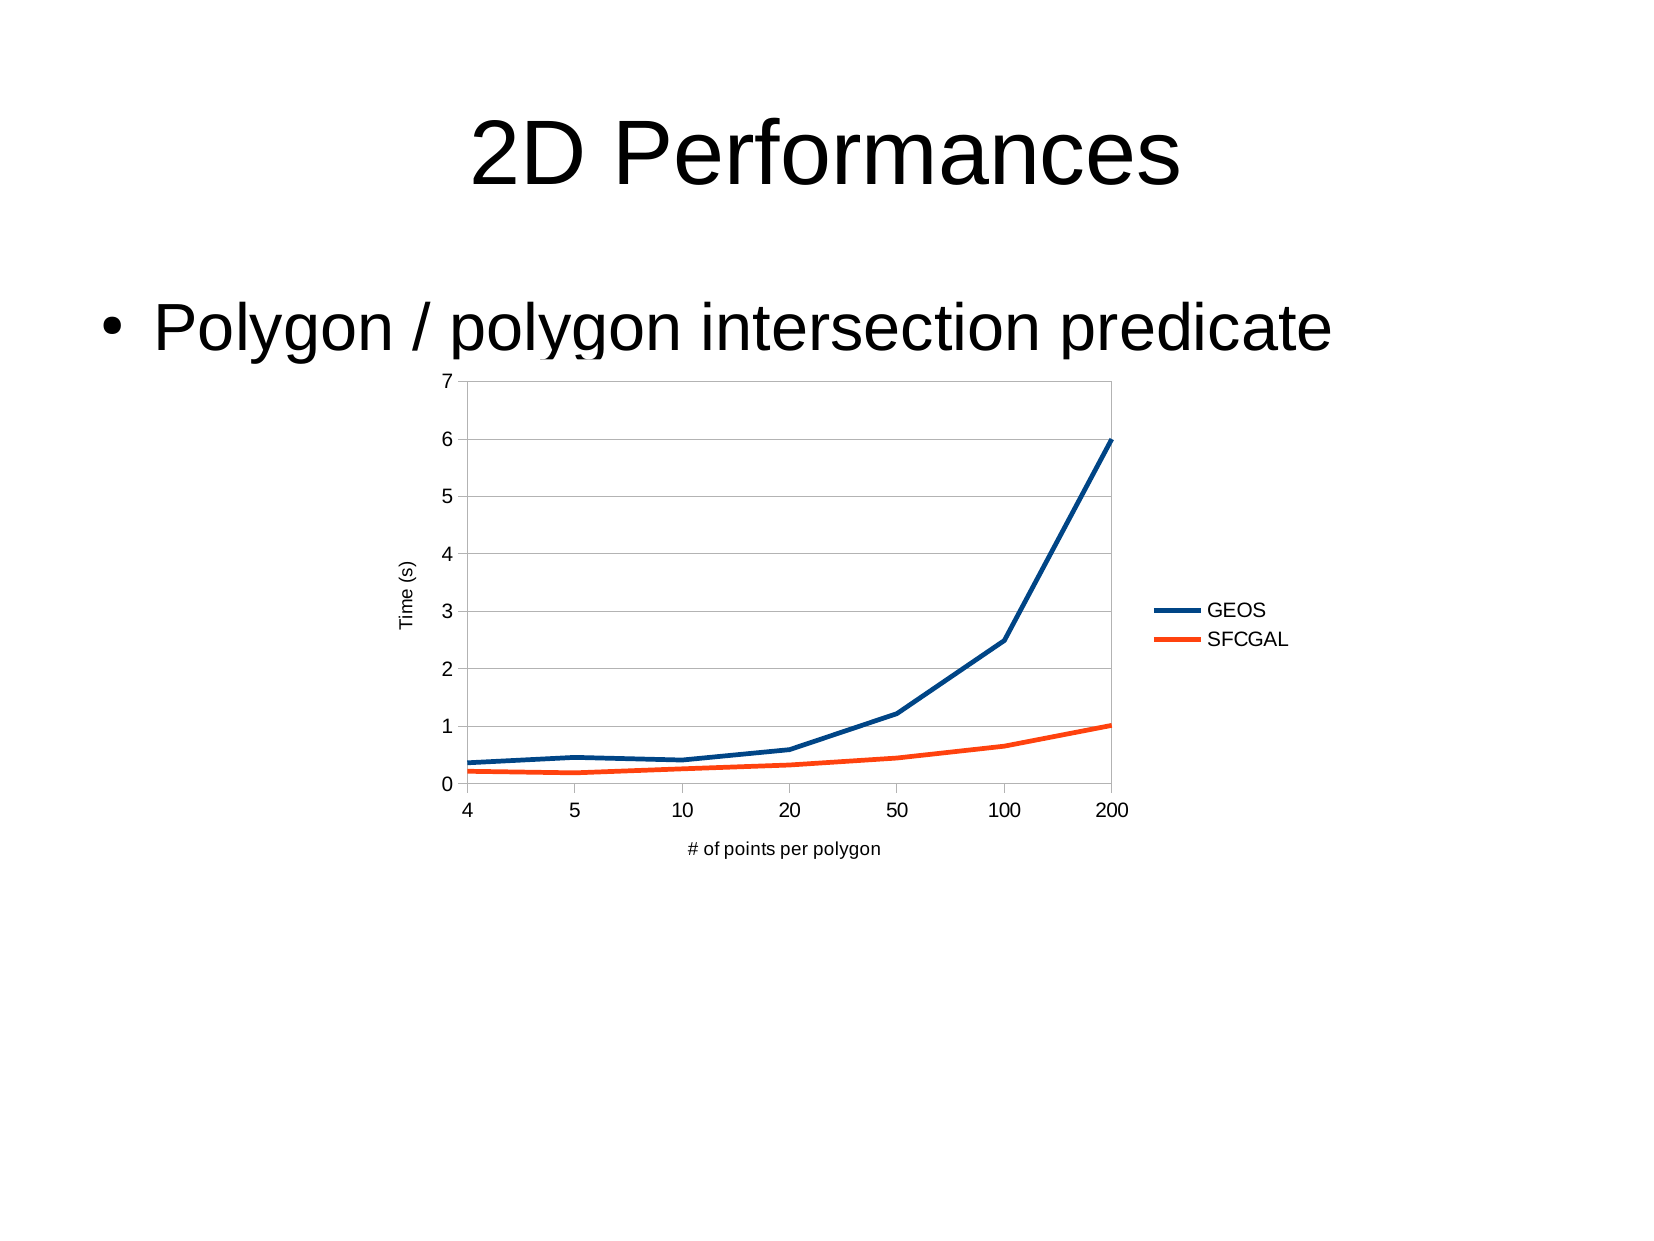

# 2D Performances
Polygon / polygon intersection predicate
### Chart
| Category | GEOS | SFCGAL |
|---|---|---|
| 4 | 0.366 | 0.219 |
| 5 | 0.461 | 0.192 |
| 10 | 0.415 | 0.261 |
| 20 | 0.595 | 0.328 |
| 50 | 1.222 | 0.45 |
| 100 | 2.494 | 0.656 |
| 200 | 6.0 | 1.018 |